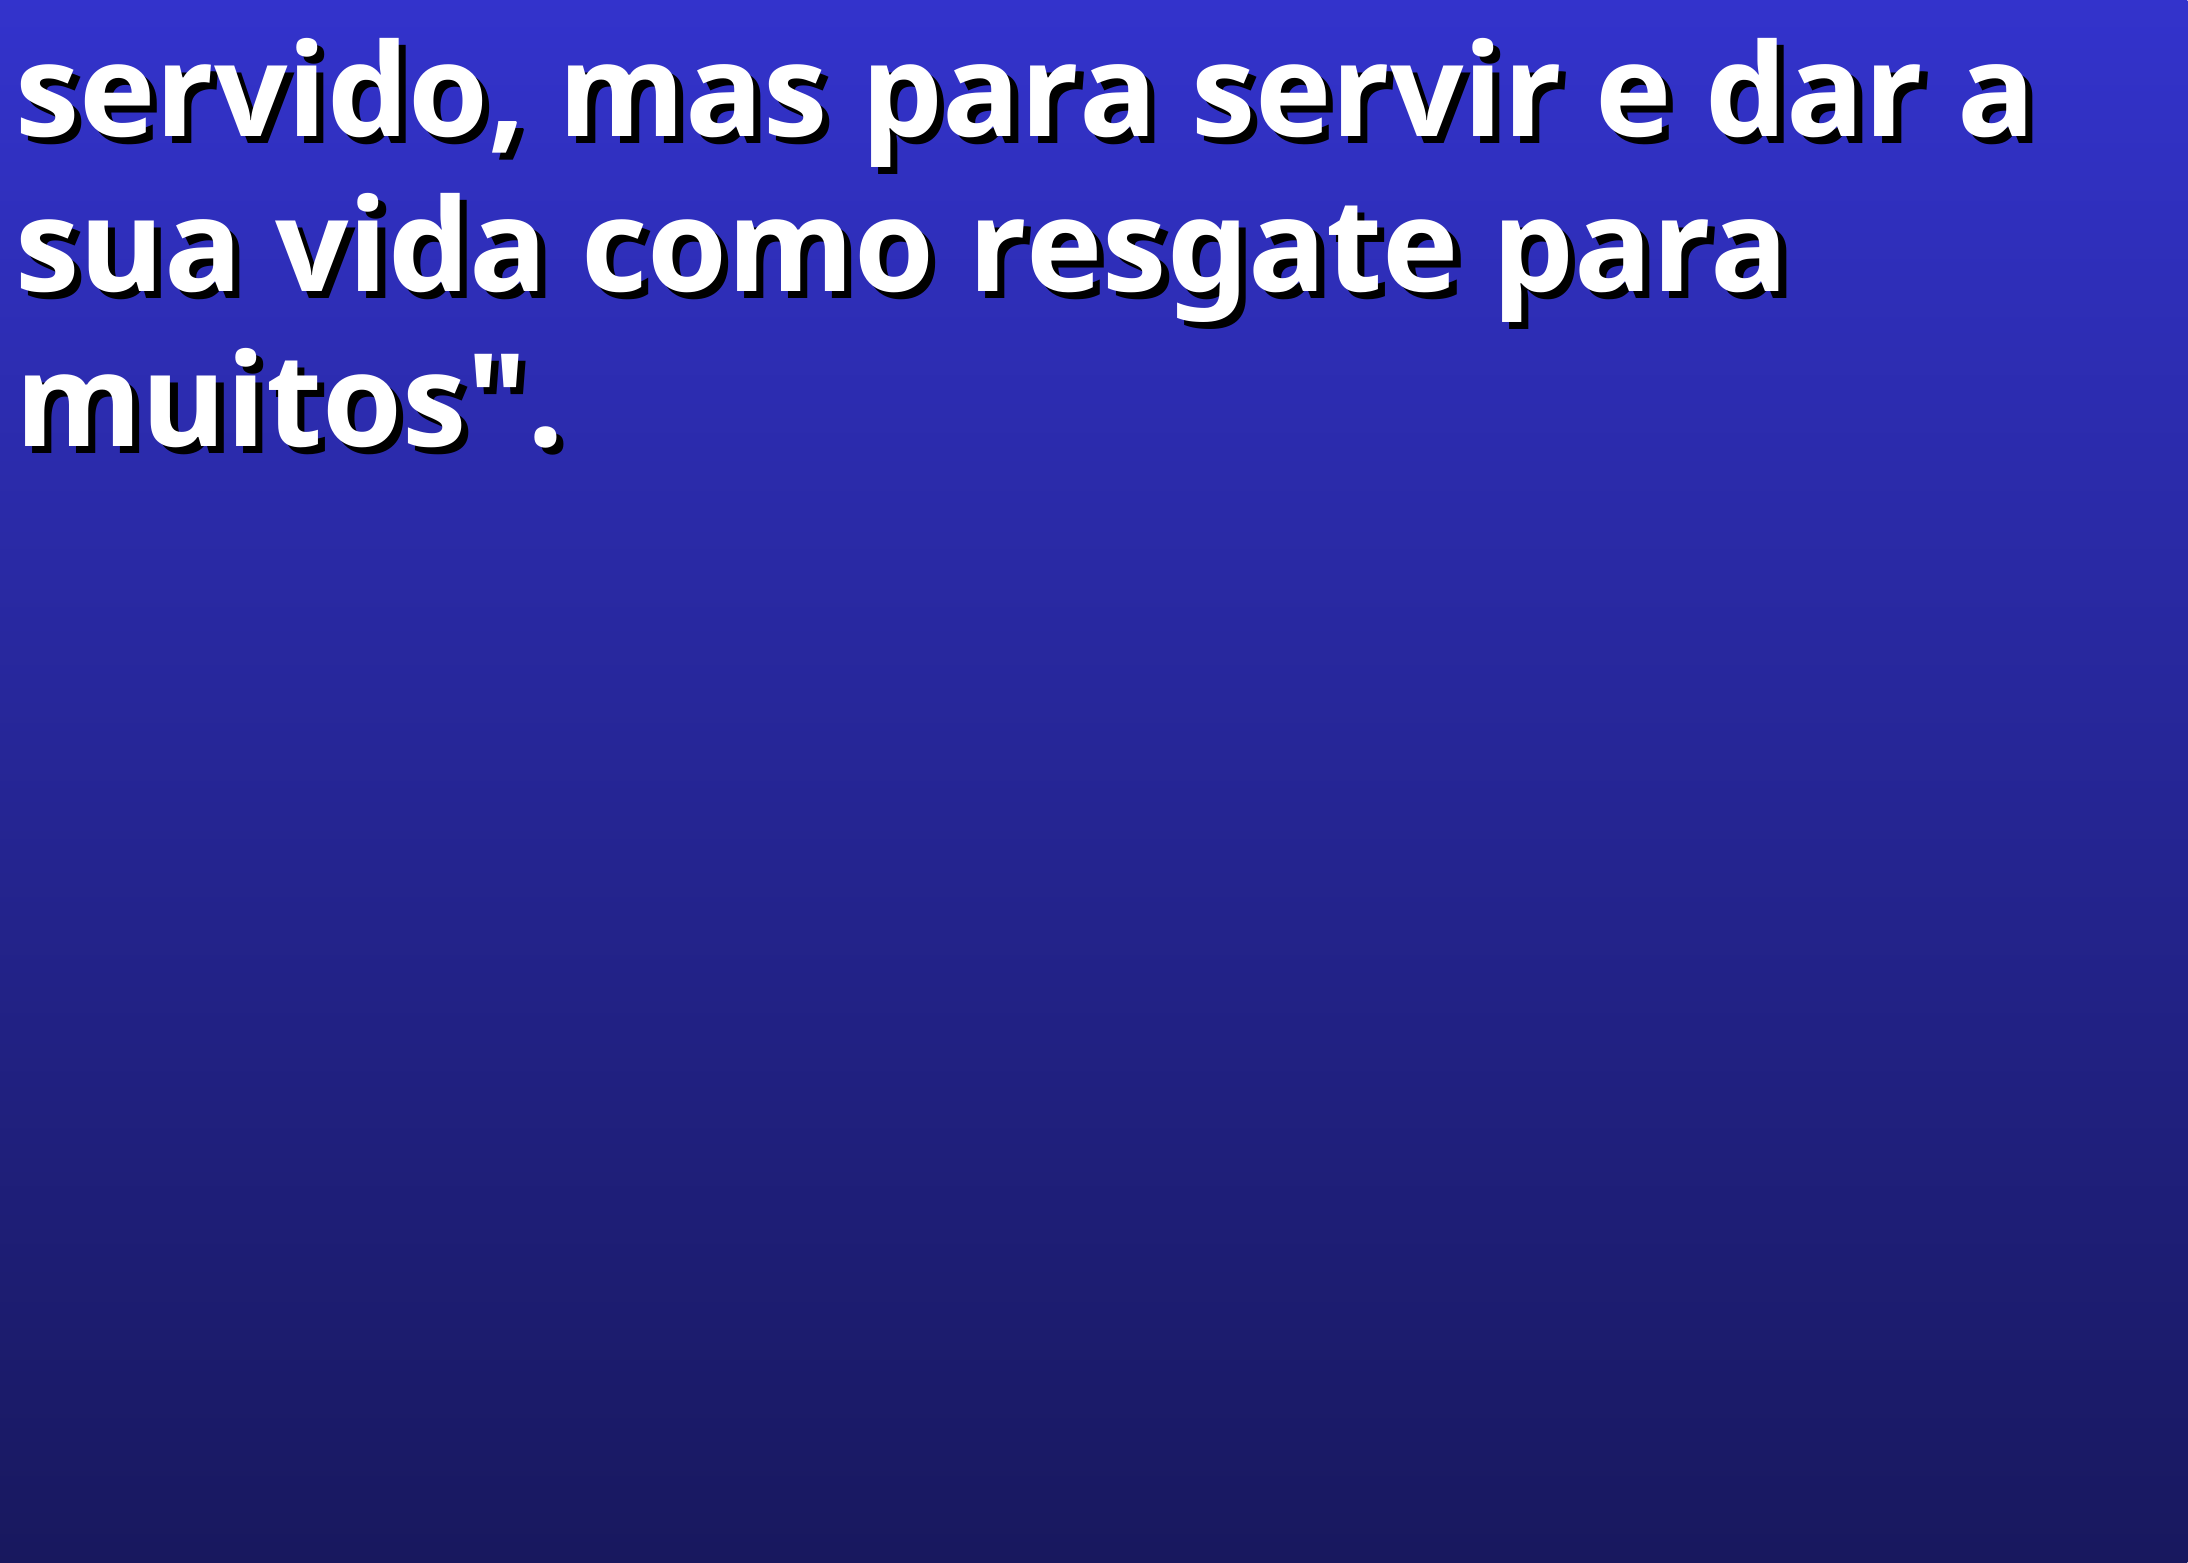

servido, mas para servir e dar a sua vida como resgate para muitos".